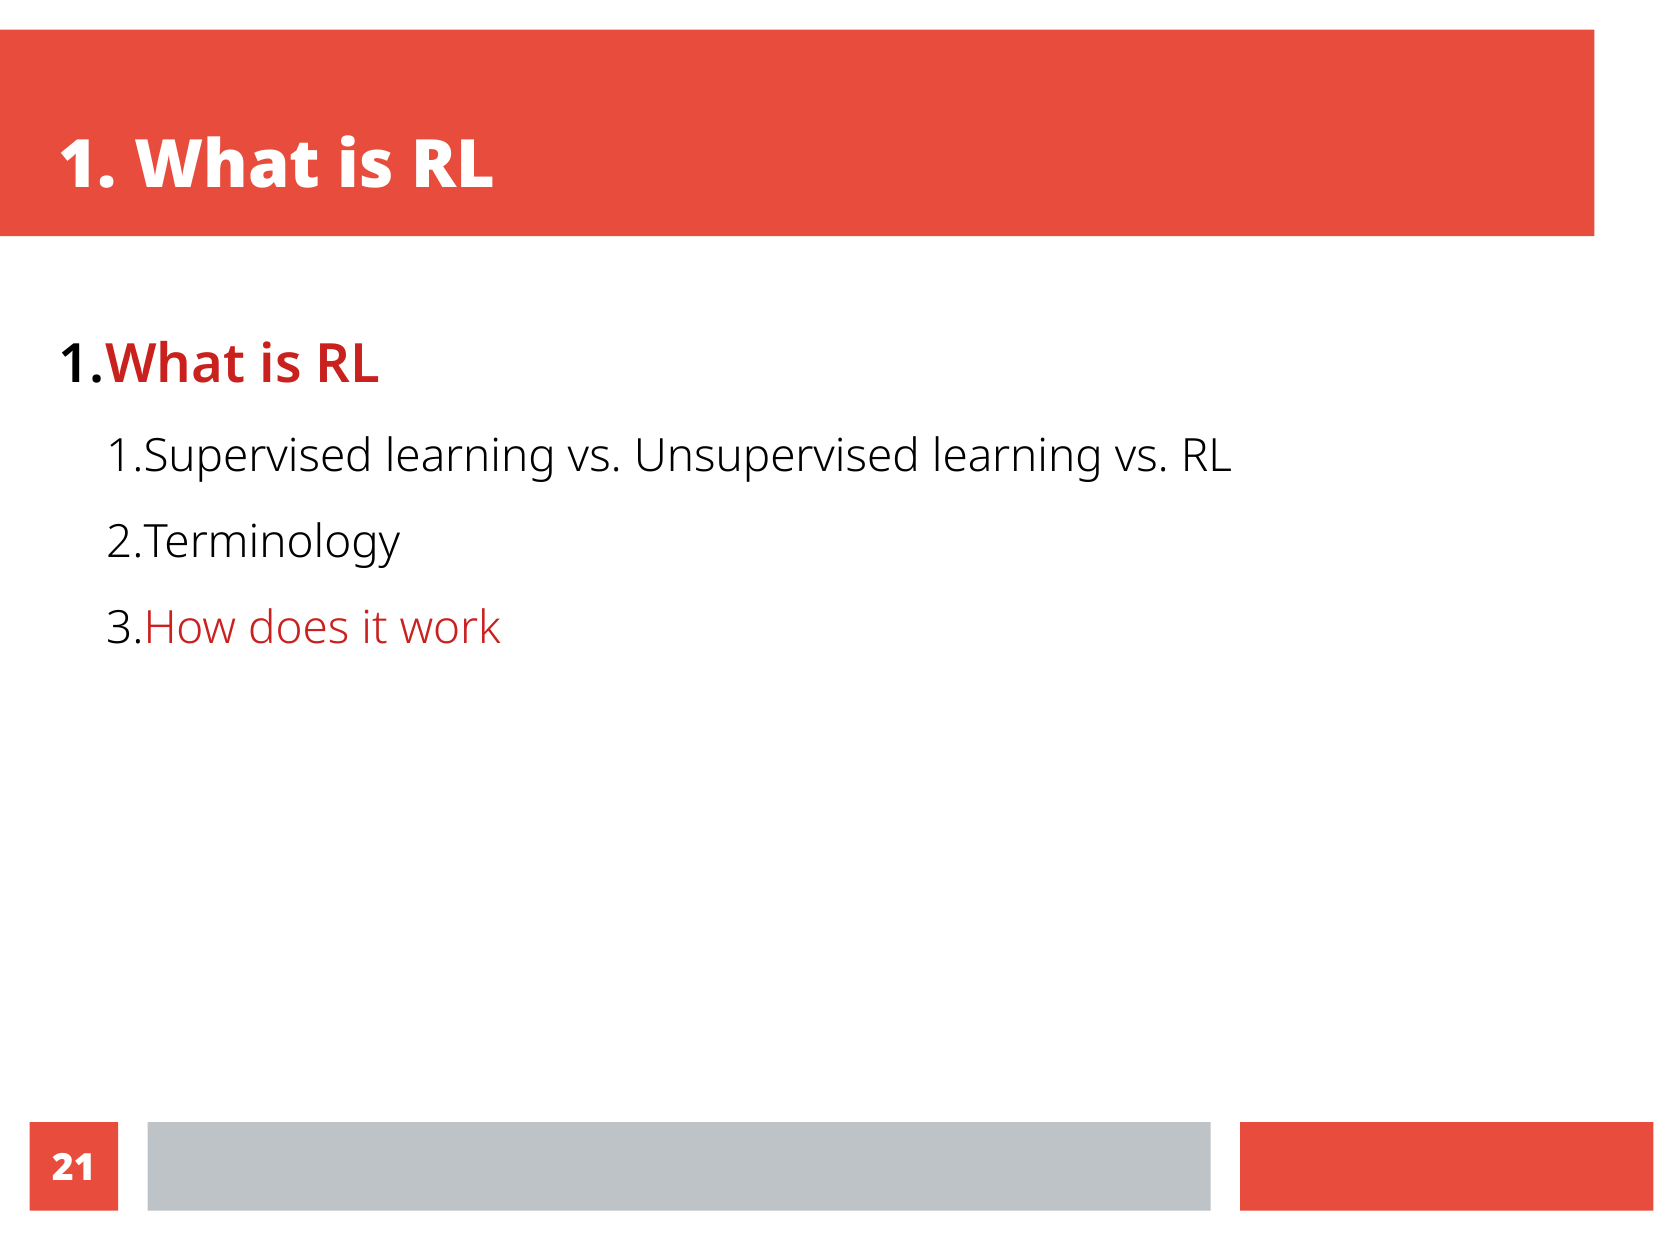

# 1. What is RL
What is RL
Supervised learning vs. Unsupervised learning vs. RL
Terminology
How does it work
21